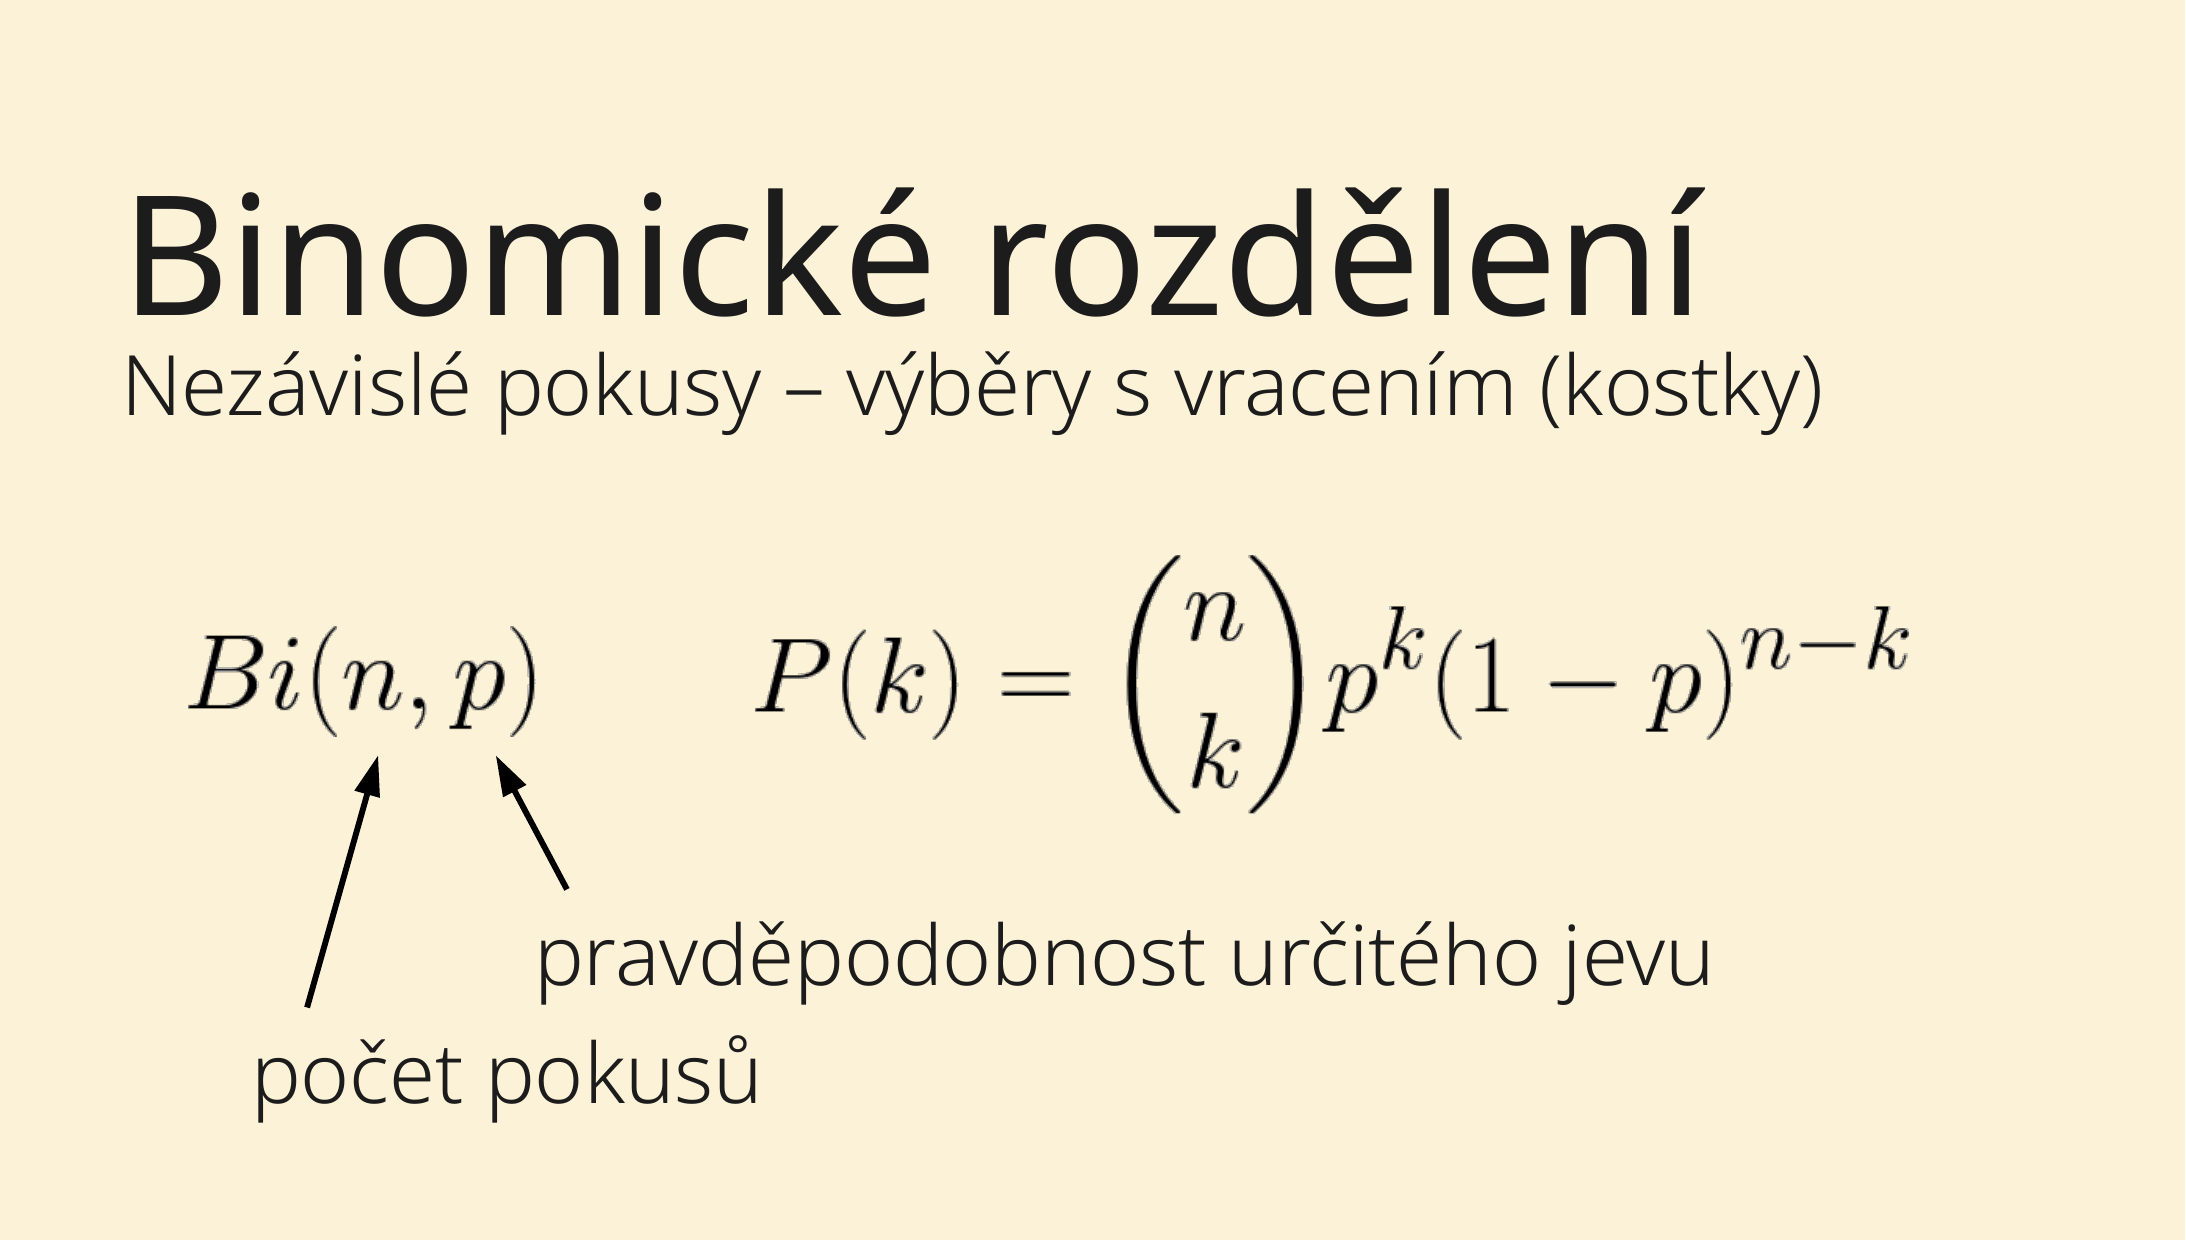

Binomické rozdělení
Nezávislé pokusy – výběry s vracením (kostky)
pravděpodobnost určitého jevu
počet pokusů